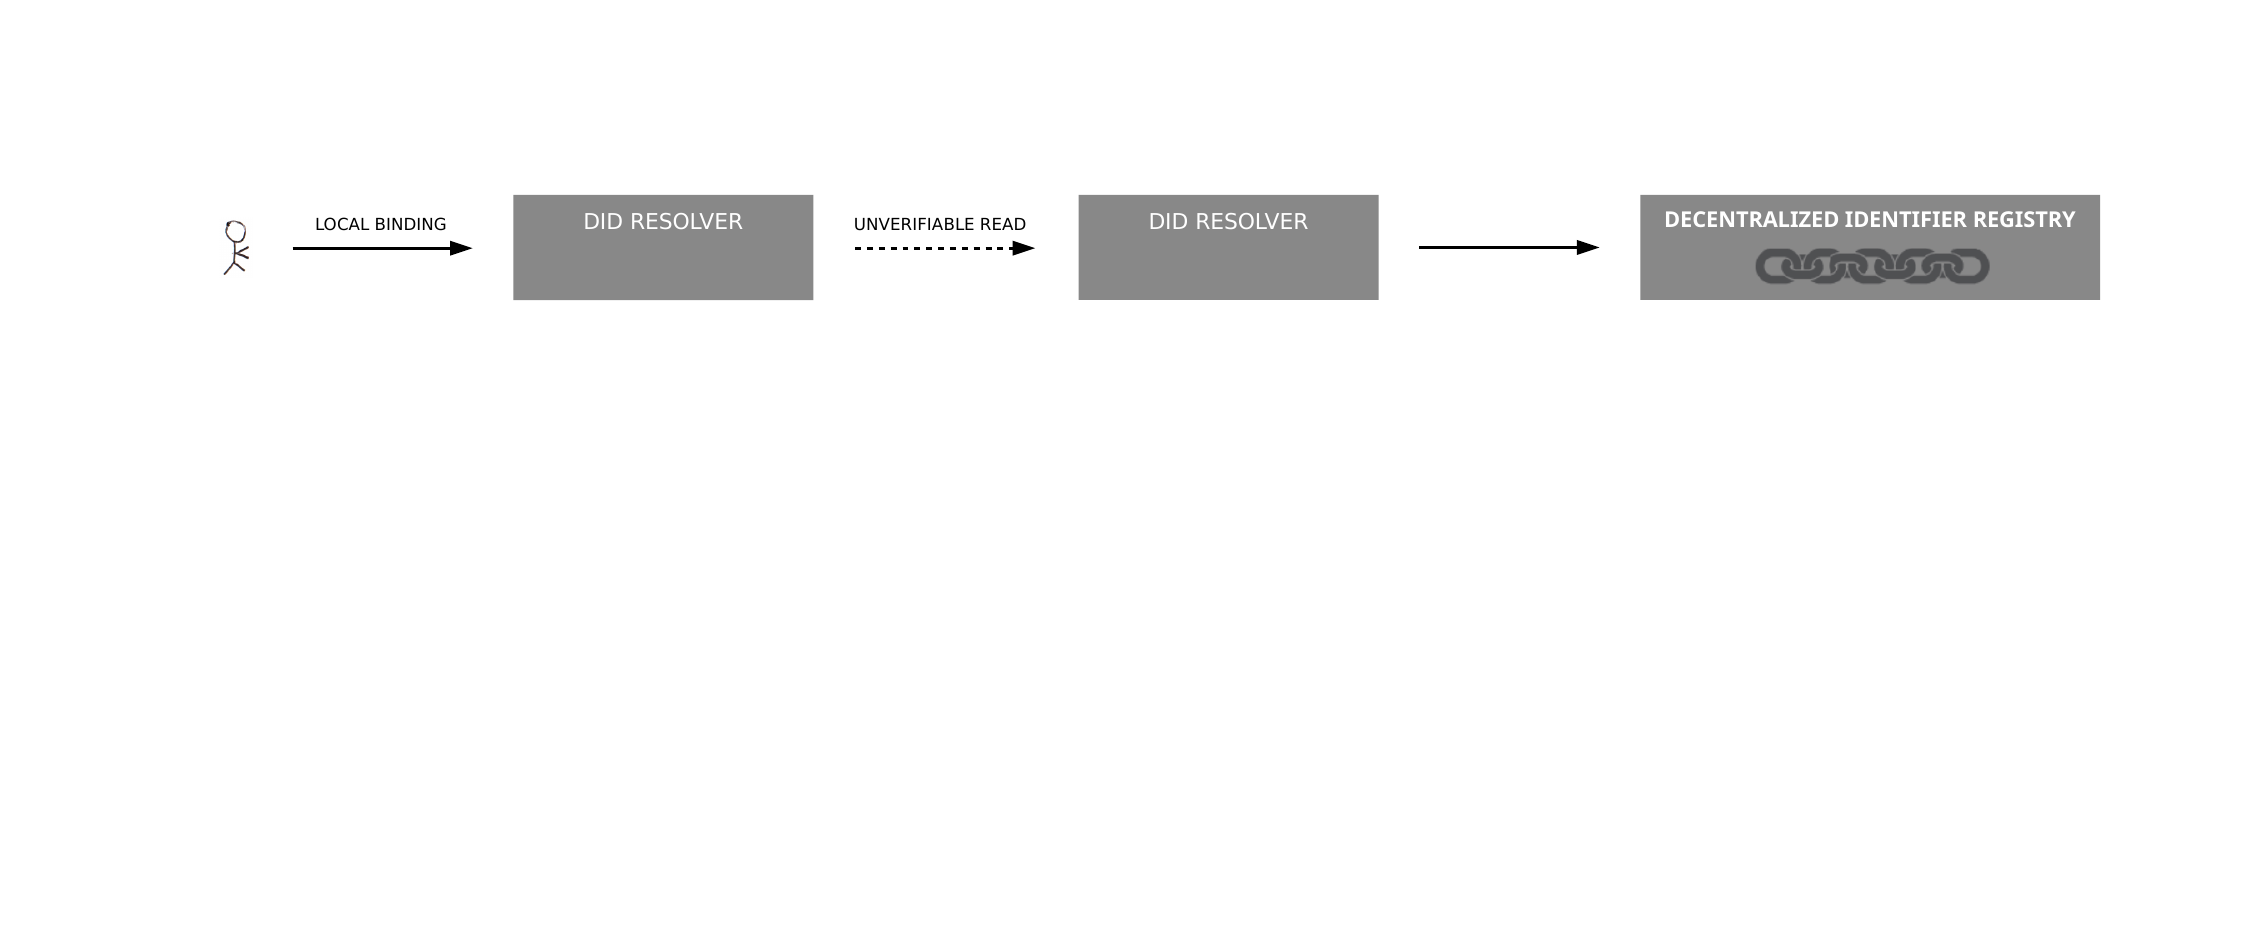

DID RESOLVER
DECENTRALIZED IDENTIFIER REGISTRY
DID RESOLVER
UNVERIFIABLE READ
LOCAL BINDING